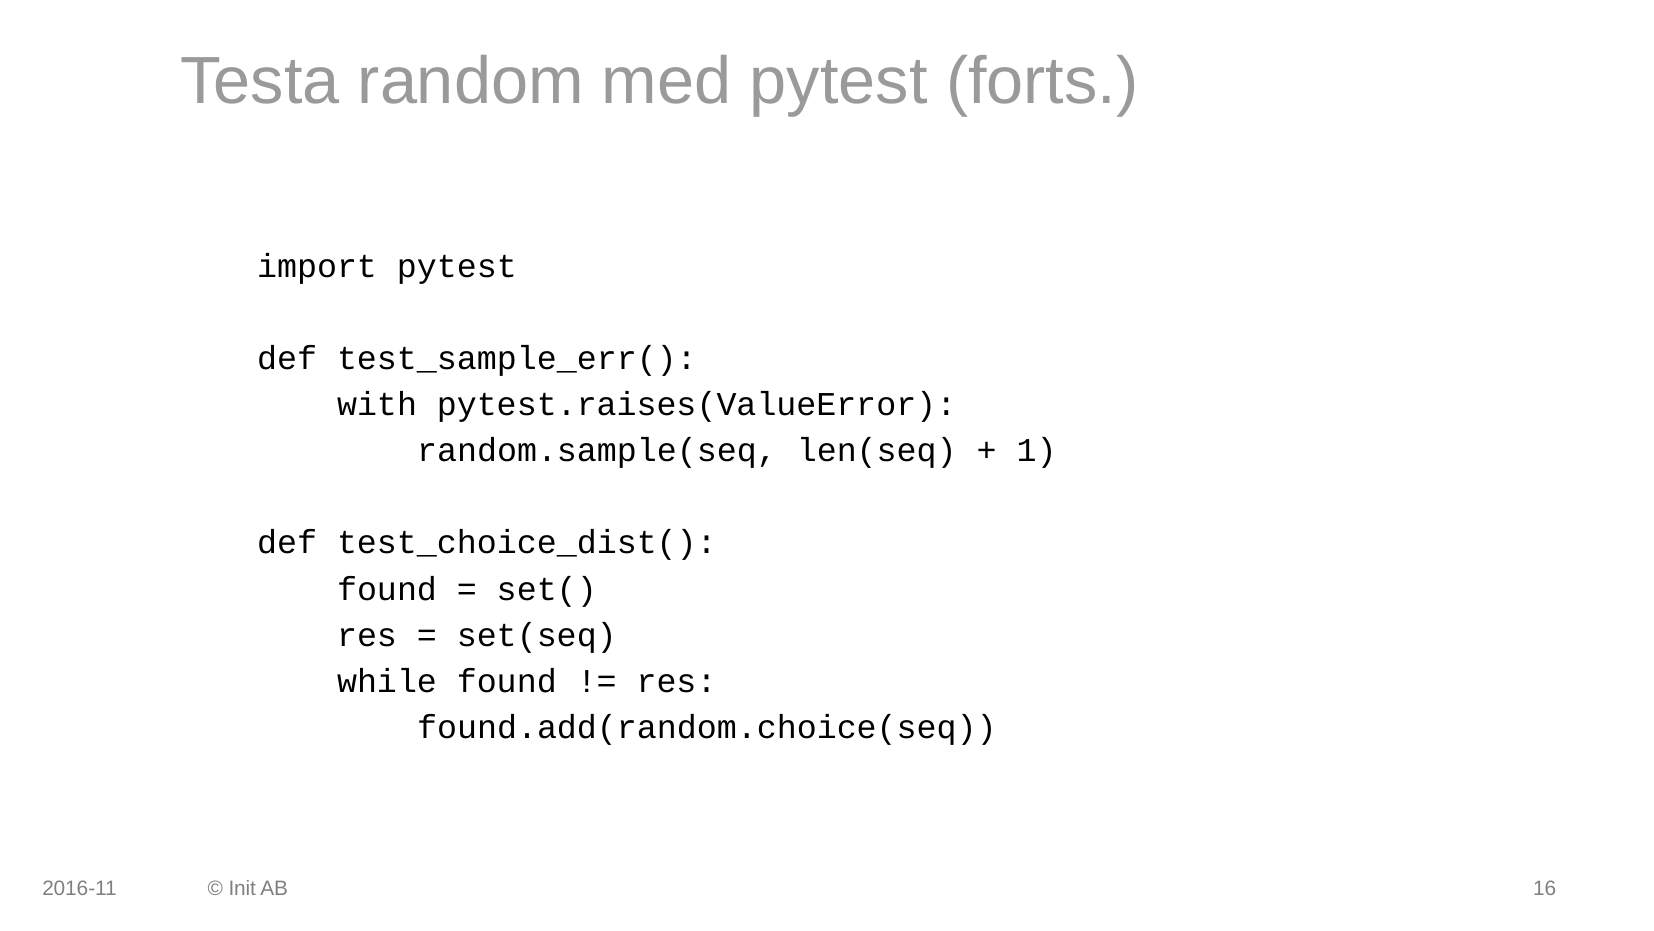

Testa random med pytest (forts.)
import pytest
def test_sample_err():
 with pytest.raises(ValueError):
 random.sample(seq, len(seq) + 1)
def test_choice_dist():
 found = set()
 res = set(seq)
 while found != res:
 found.add(random.choice(seq))
2016-11
© Init AB